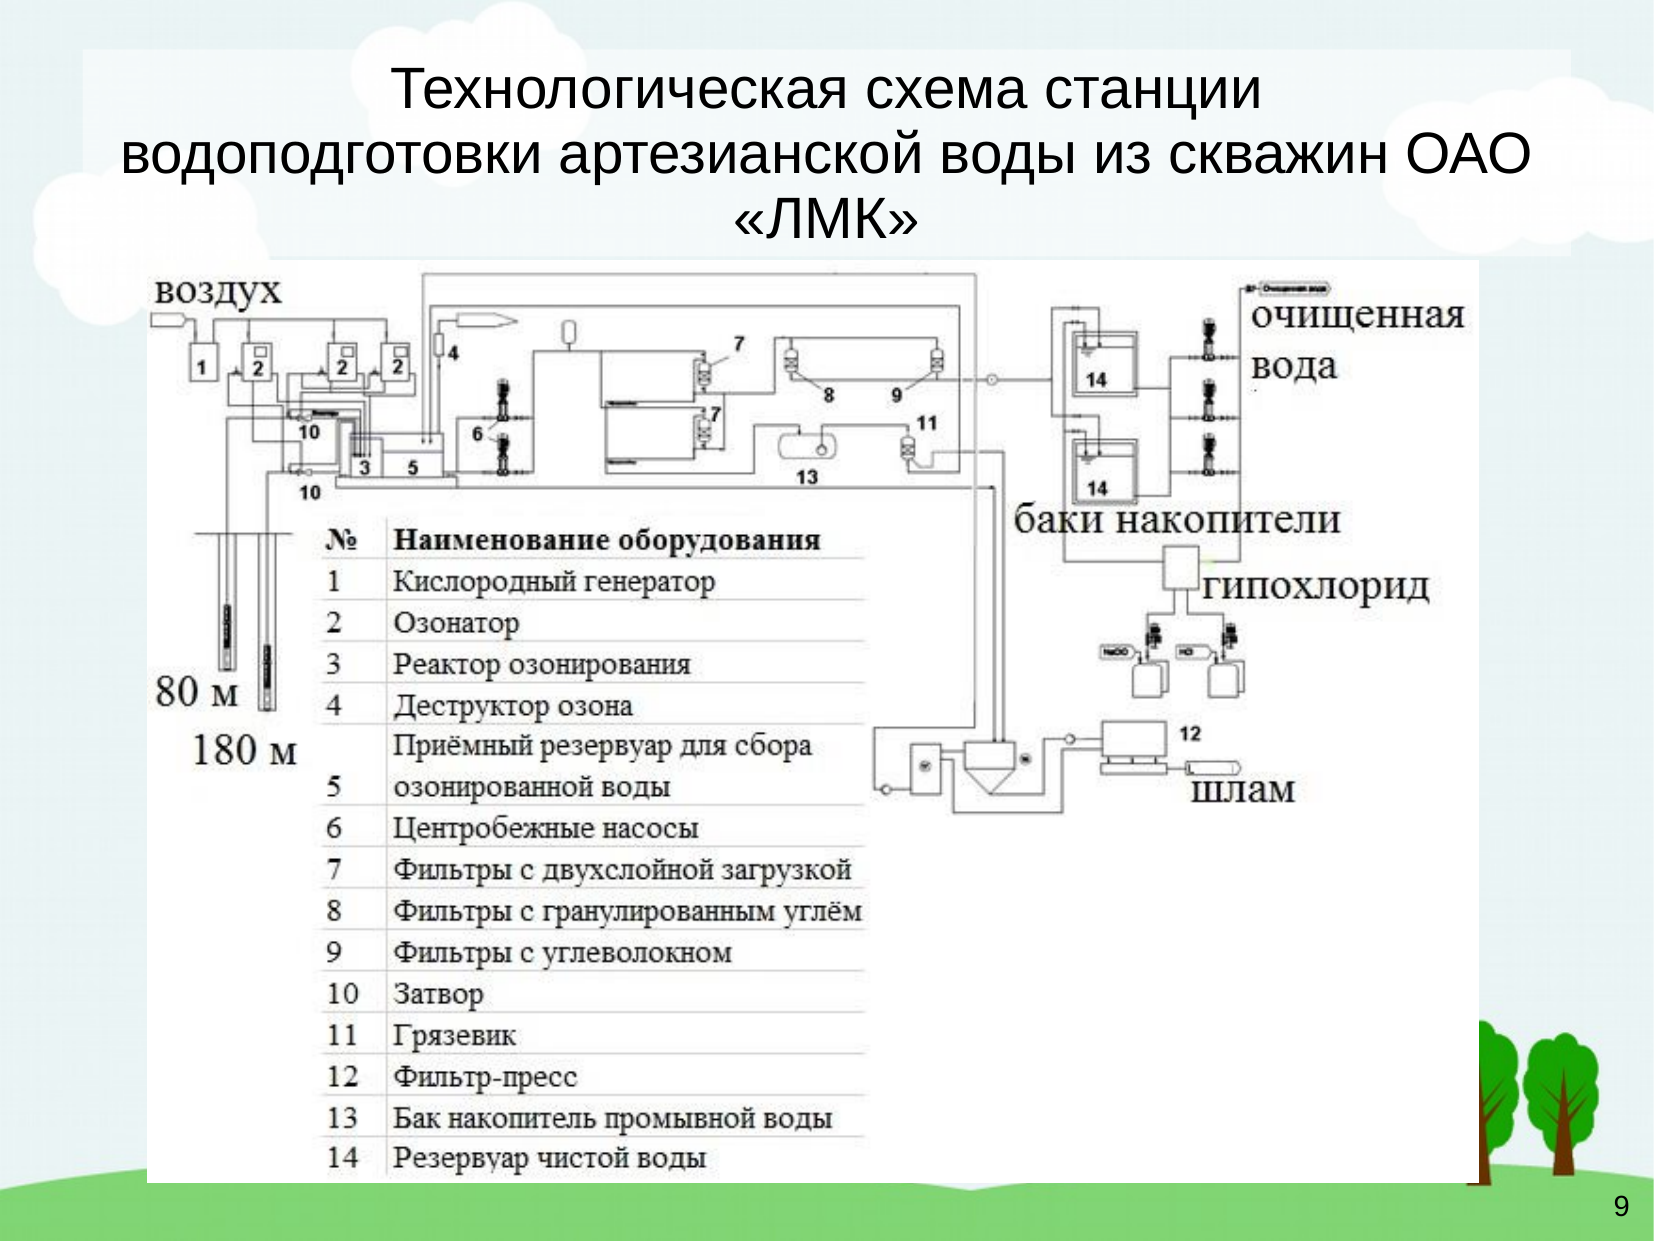

# Технологическая схема станции водоподготовки артезианской воды из скважин ОАО «ЛМК»
9